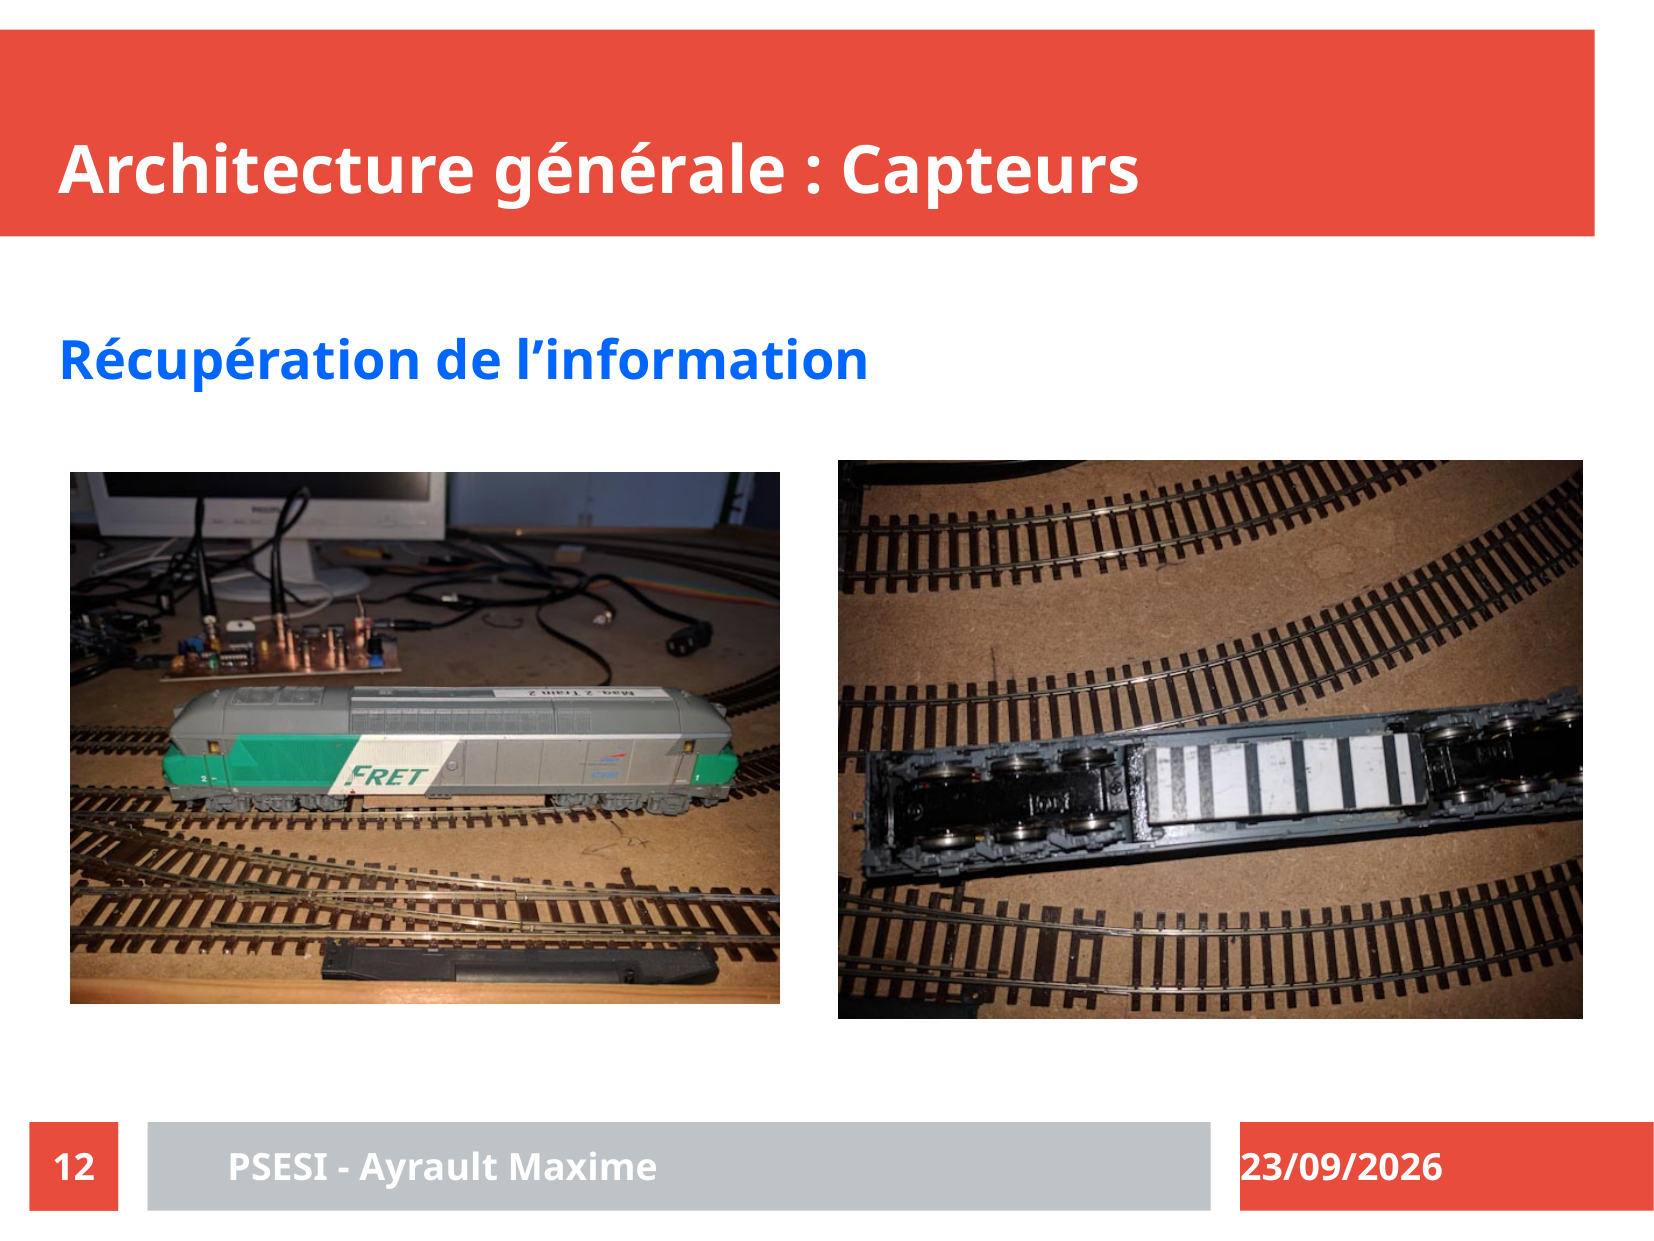

# Architecture générale : Capteurs
Récupération de l’information
PSESI - Ayrault Maxime